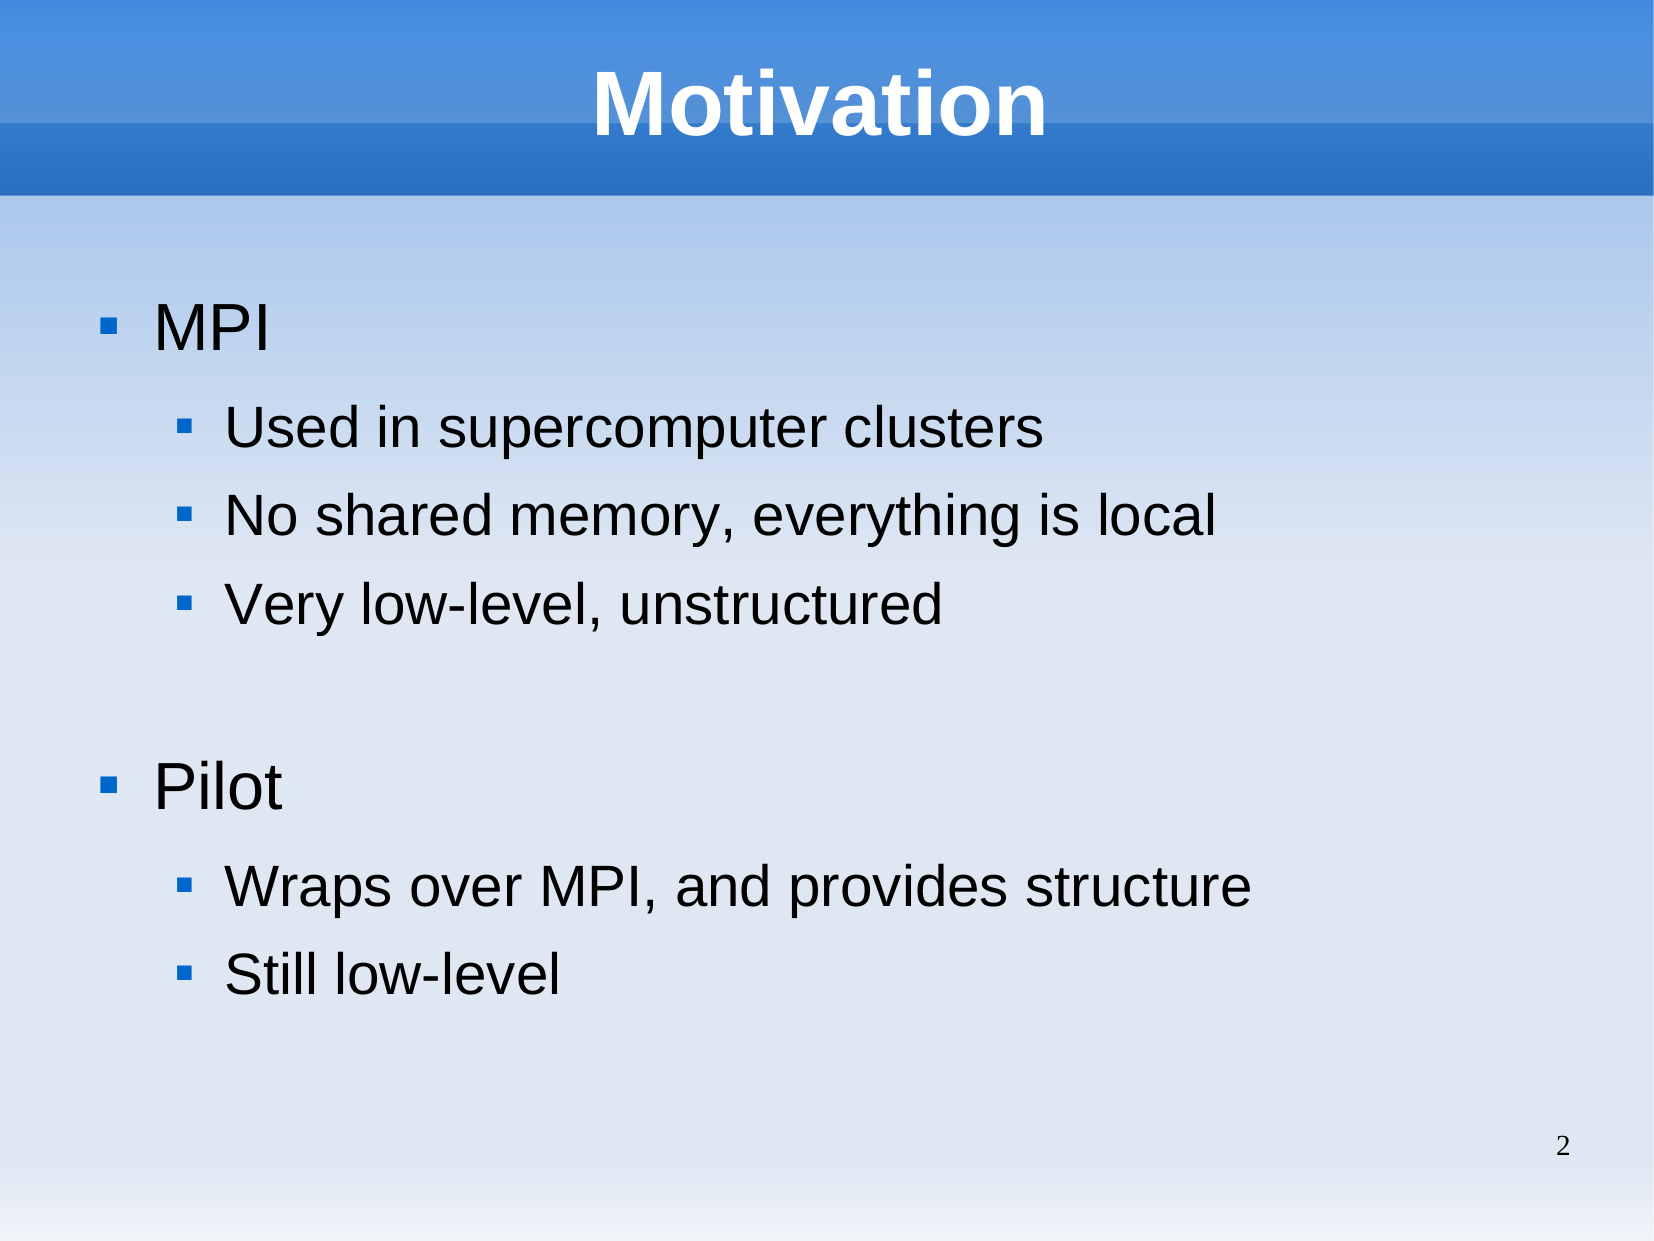

Motivation
# MPI
Used in supercomputer clusters
No shared memory, everything is local
Very low-level, unstructured
Pilot
Wraps over MPI, and provides structure
Still low-level
2